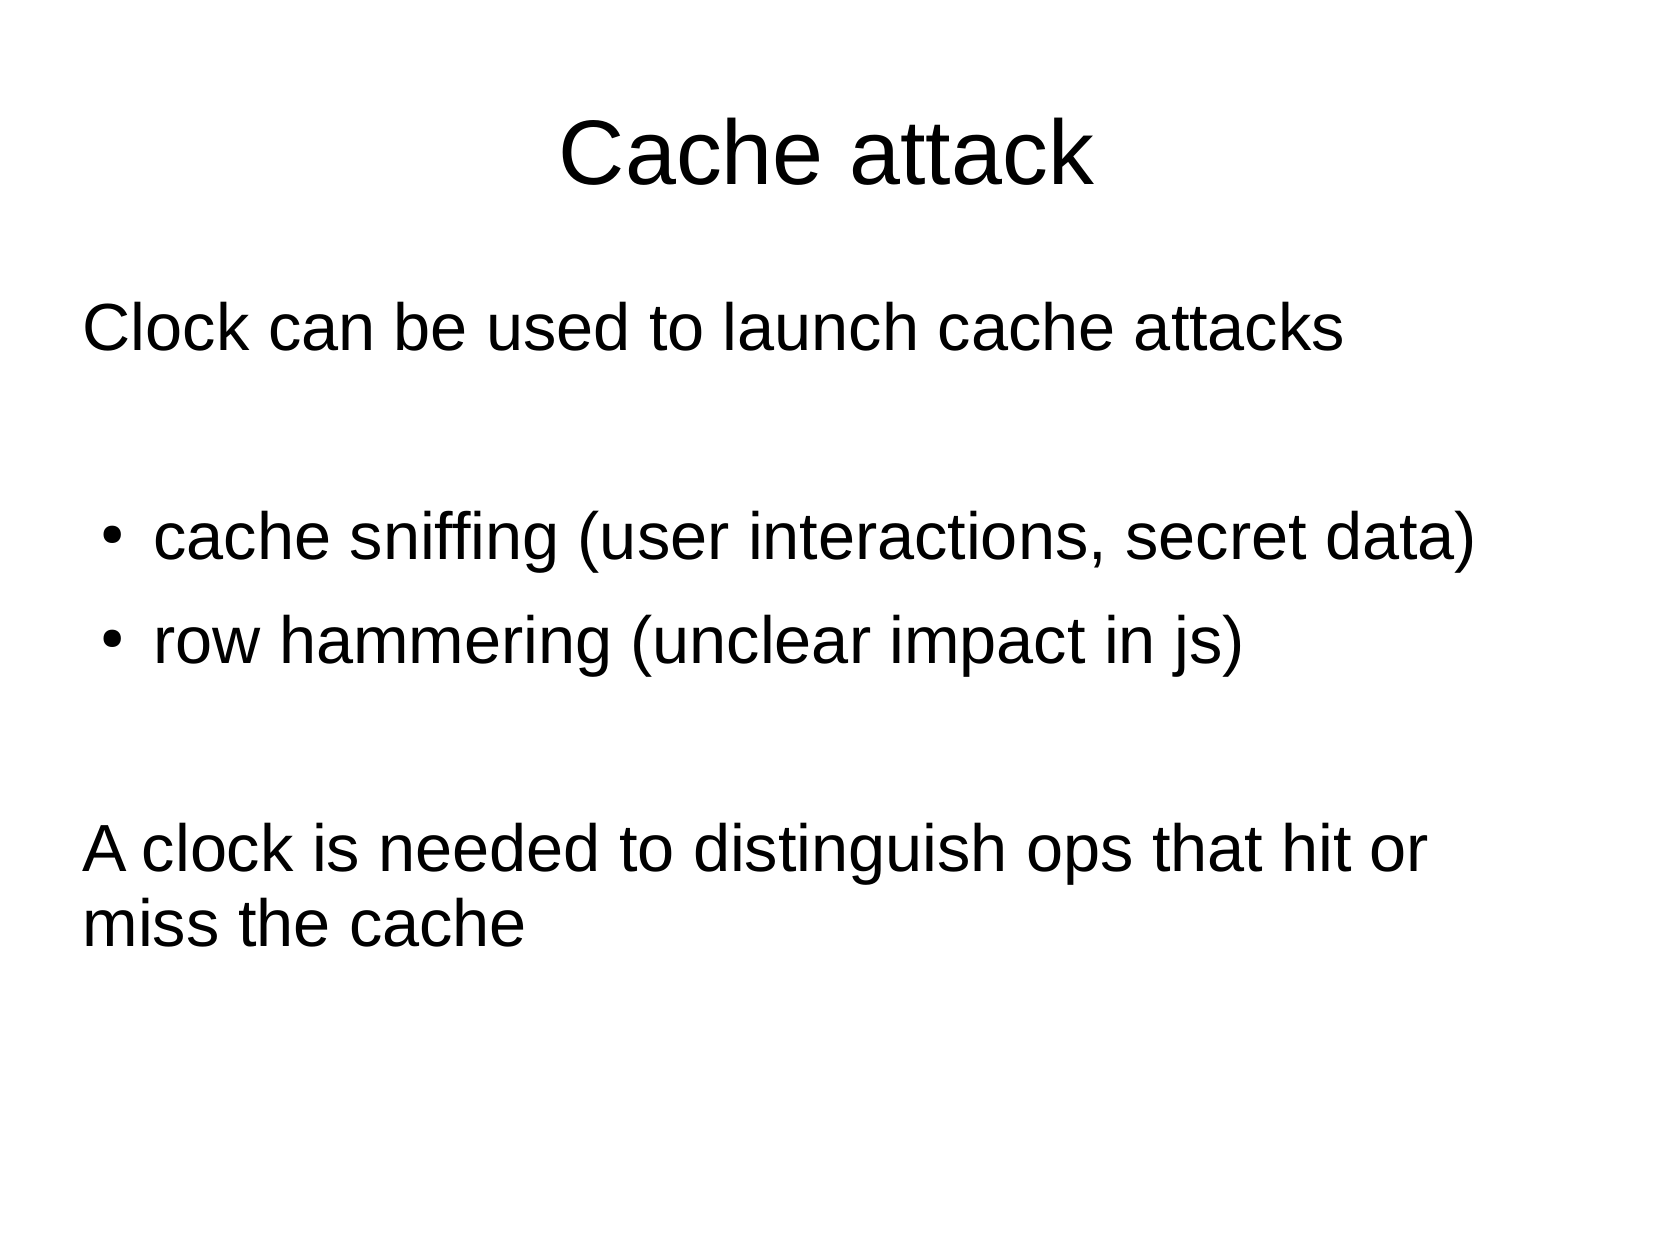

# Cache attack
Clock can be used to launch cache attacks
cache sniffing (user interactions, secret data)
row hammering (unclear impact in js)
A clock is needed to distinguish ops that hit or miss the cache